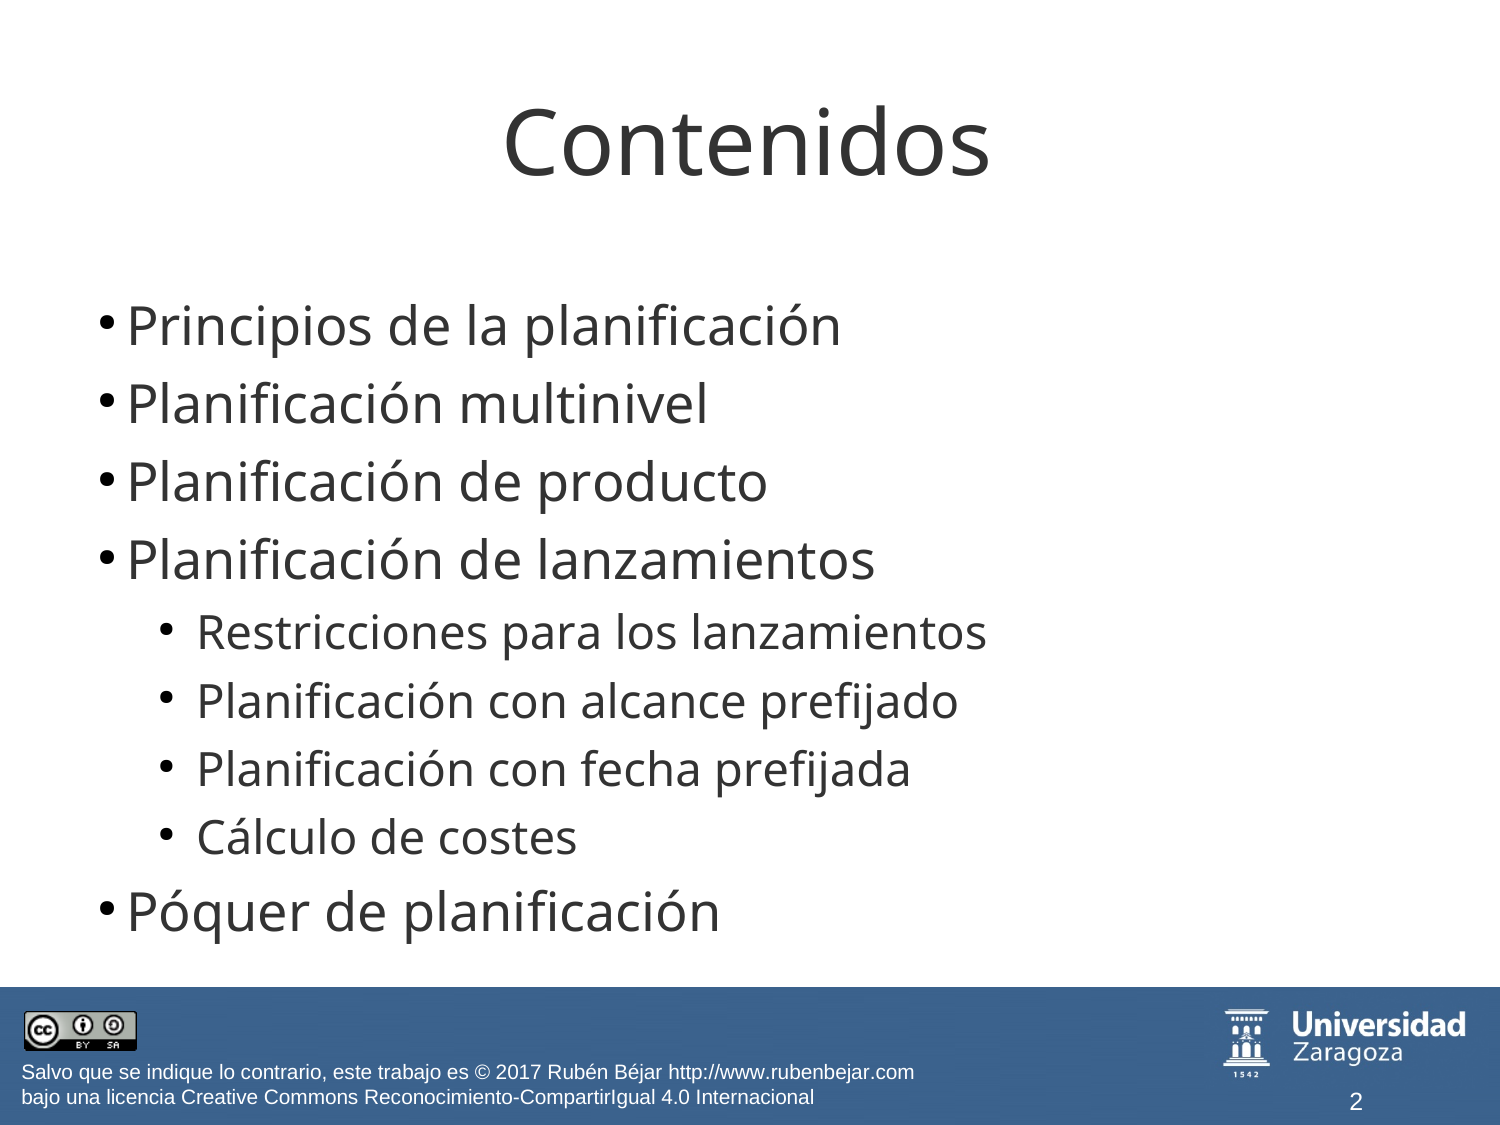

# Contenidos
Principios de la planificación
Planificación multinivel
Planificación de producto
Planificación de lanzamientos
Restricciones para los lanzamientos
Planificación con alcance prefijado
Planificación con fecha prefijada
Cálculo de costes
Póquer de planificación